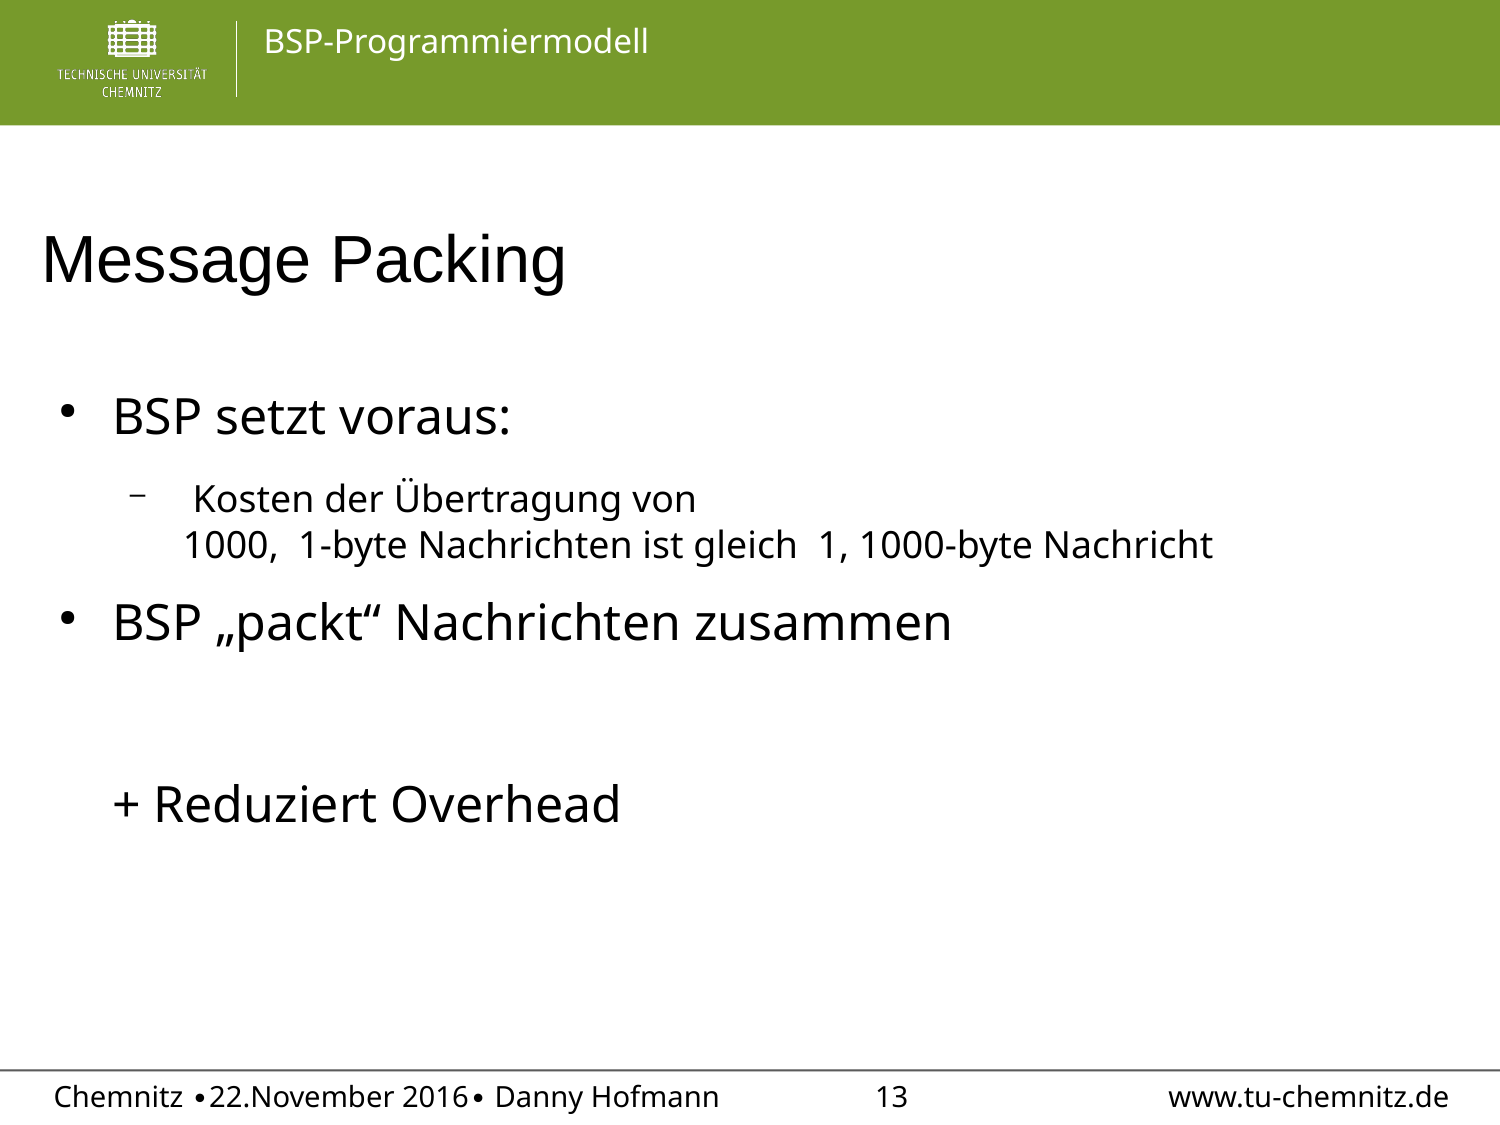

# Message Packing
BSP setzt voraus:
 Kosten der Übertragung von
1000, 1-byte Nachrichten ist gleich 1, 1000-byte Nachricht
BSP „packt“ Nachrichten zusammen
+ Reduziert Overhead